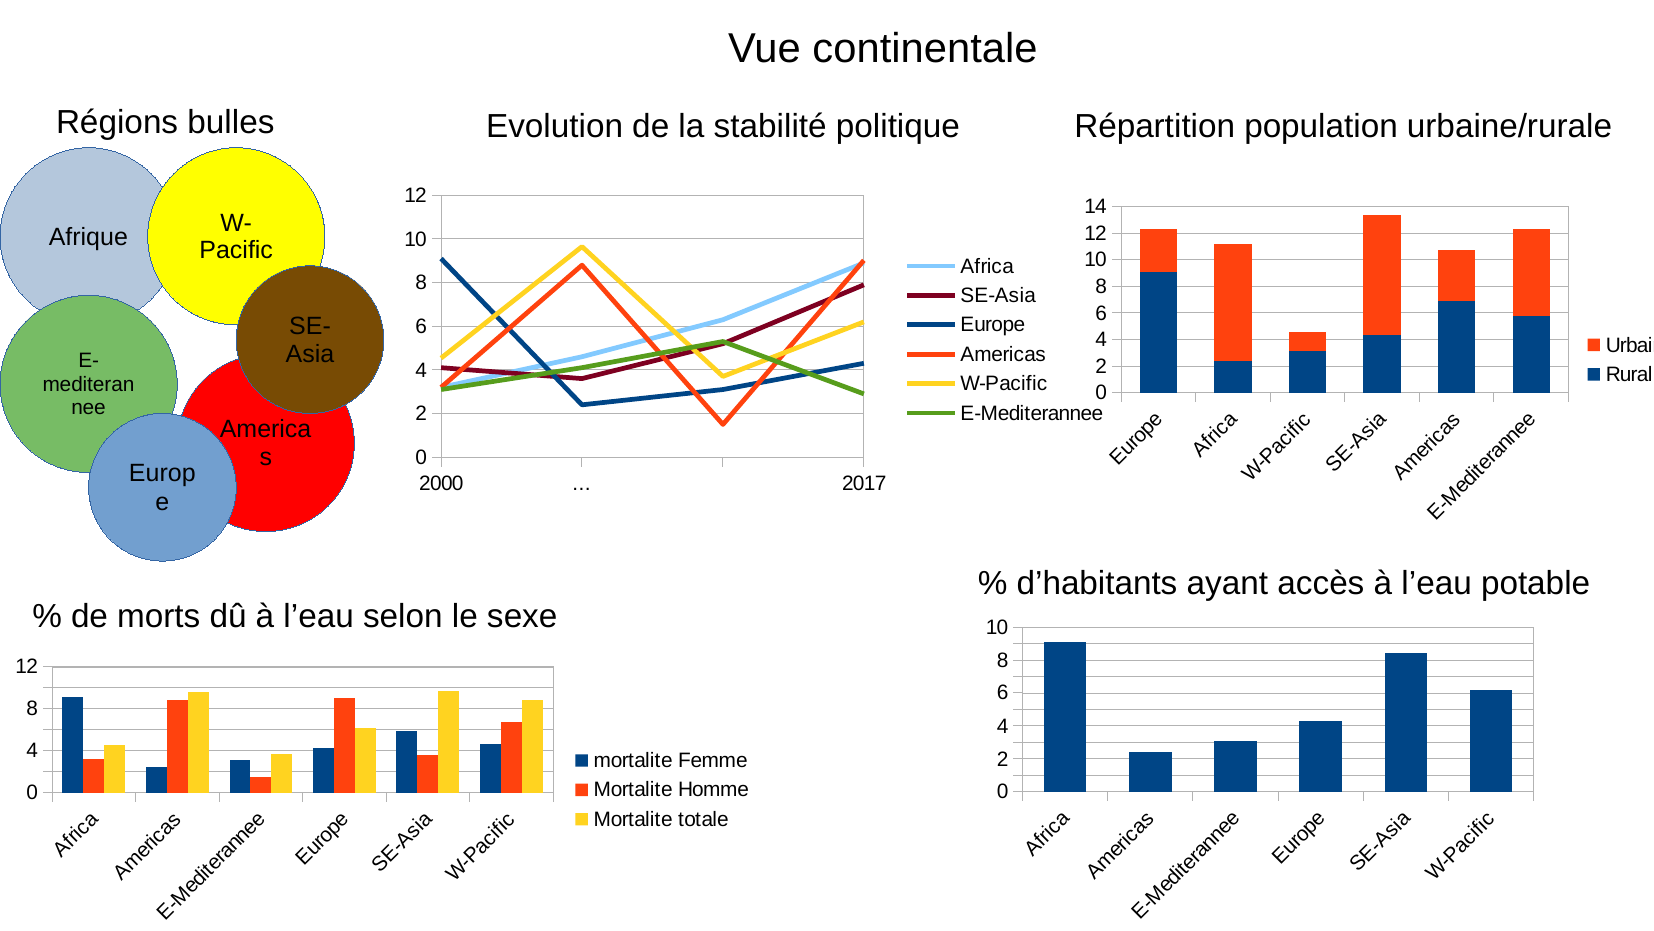

# Vue continentale
Evolution de la stabilité politique
Répartition population urbaine/rurale
Régions bulles
Afrique
W-Pacific
### Chart
| Category | Africa | SE-Asia | Europe | Americas | W-Pacific | E-Mediterannee |
|---|---|---|---|---|---|---|
| 2000 | 3.2 | 4.1 | 9.1 | 3.2 | 4.54 | 3.1 |
| ... | 4.6 | 3.6 | 2.4 | 8.8 | 9.65 | 4.1 |
| None | 6.3 | 5.2 | 3.1 | 1.5 | 3.7 | 5.3 |
| 2017 | 8.9 | 7.9 | 4.3 | 9.02 | 6.2 | 2.9 |
### Chart
| Category | Rural | Urbain |
|---|---|---|
| Europe | 9.1 | 3.2 |
| Africa | 2.4 | 8.8 |
| W-Pacific | 3.1 | 1.5 |
| SE-Asia | 4.3 | 9.02 |
| Americas | 6.9 | 3.8 |
| E-Mediterannee | 5.8 | 6.5 |SE-Asia
E-mediterannee
Americas
Europe
% d’habitants ayant accès à l’eau potable
% de morts dû à l’eau selon le sexe
### Chart
| Category | 1 colonne |
|---|---|
| Africa | 9.1 |
| Americas | 2.4 |
| E-Mediterannee | 3.1 |
| Europe | 4.3 |
| SE-Asia | 8.4 |
| W-Pacific | 6.2 |
### Chart
| Category | mortalite Femme | Mortalite Homme | Mortalite totale |
|---|---|---|---|
| Africa | 9.1 | 3.2 | 4.54 |
| Americas | 2.4 | 8.8 | 9.65 |
| E-Mediterannee | 3.1 | 1.5 | 3.7 |
| Europe | 4.3 | 9.02 | 6.2 |
| SE-Asia | 5.9 | 3.6 | 9.7 |
| W-Pacific | 4.6 | 6.7 | 8.8 |